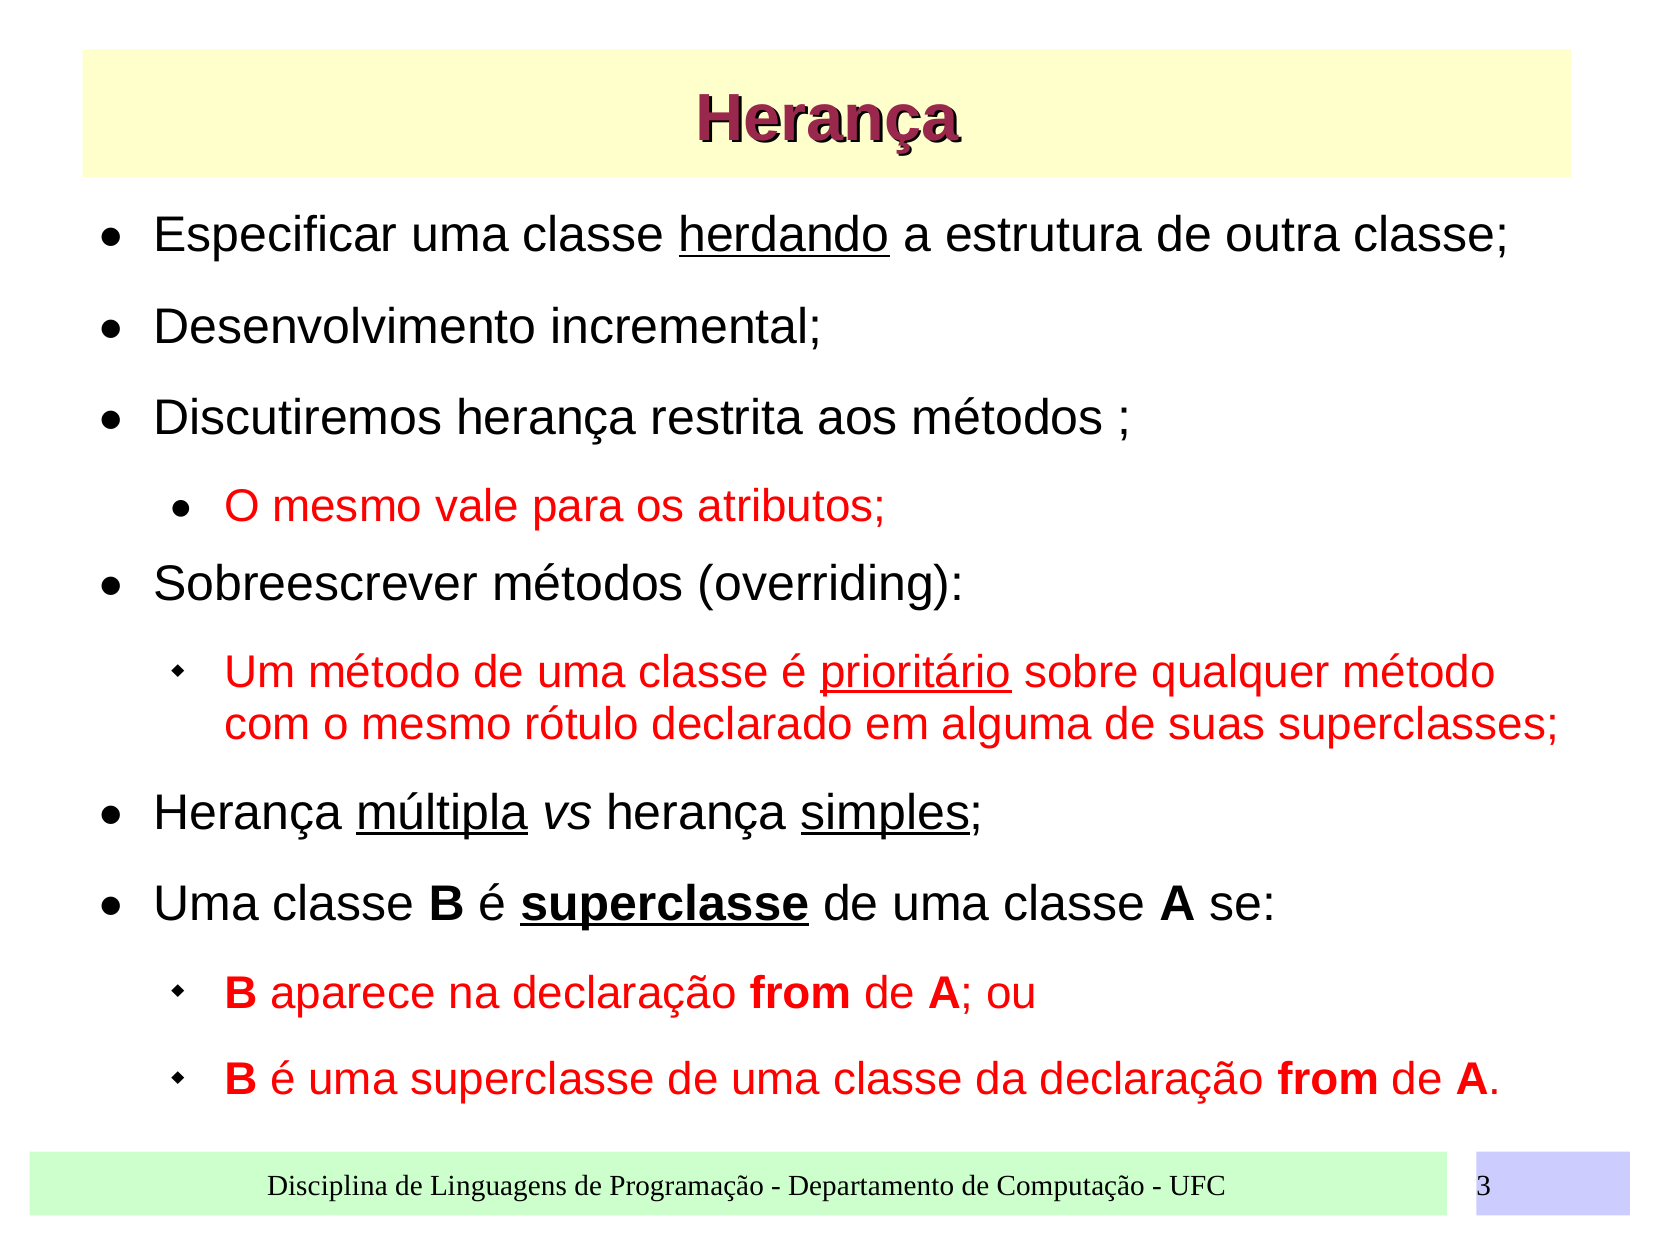

# Herança
Especificar uma classe herdando a estrutura de outra classe;
Desenvolvimento incremental;
Discutiremos herança restrita aos métodos ;
O mesmo vale para os atributos;
Sobreescrever métodos (overriding):
Um método de uma classe é prioritário sobre qualquer método com o mesmo rótulo declarado em alguma de suas superclasses;
Herança múltipla vs herança simples;
Uma classe B é superclasse de uma classe A se:
B aparece na declaração from de A; ou
B é uma superclasse de uma classe da declaração from de A.
Disciplina de Linguagens de Programação - Departamento de Computação - UFC